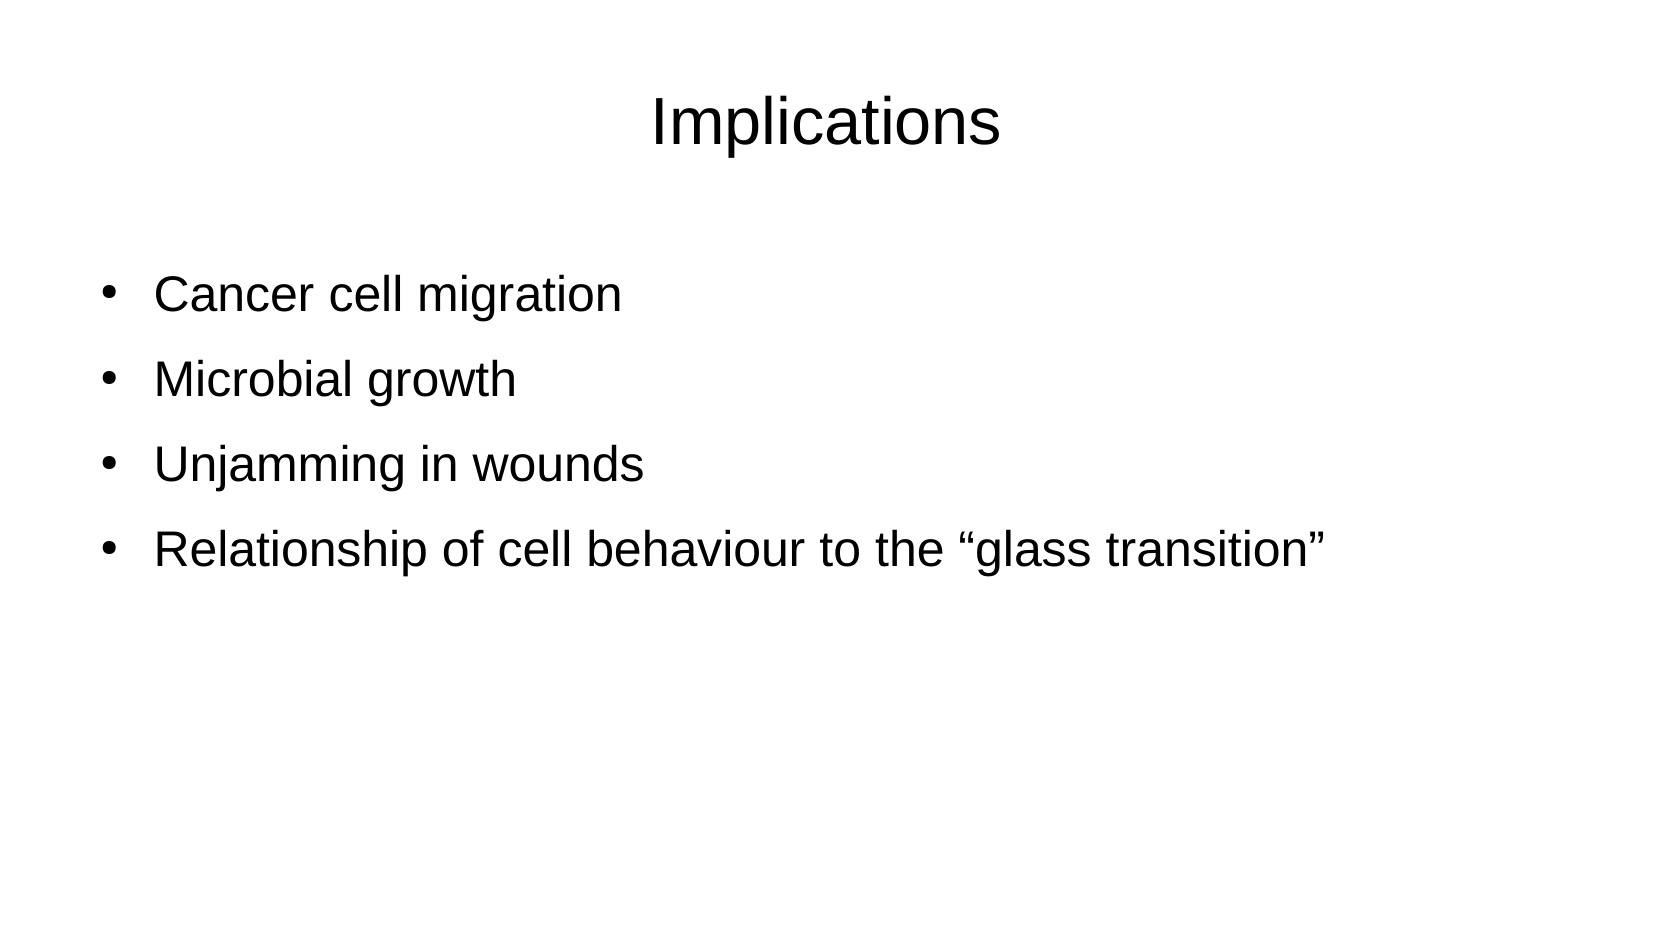

# Implications
Cancer cell migration
Microbial growth
Unjamming in wounds
Relationship of cell behaviour to the “glass transition”